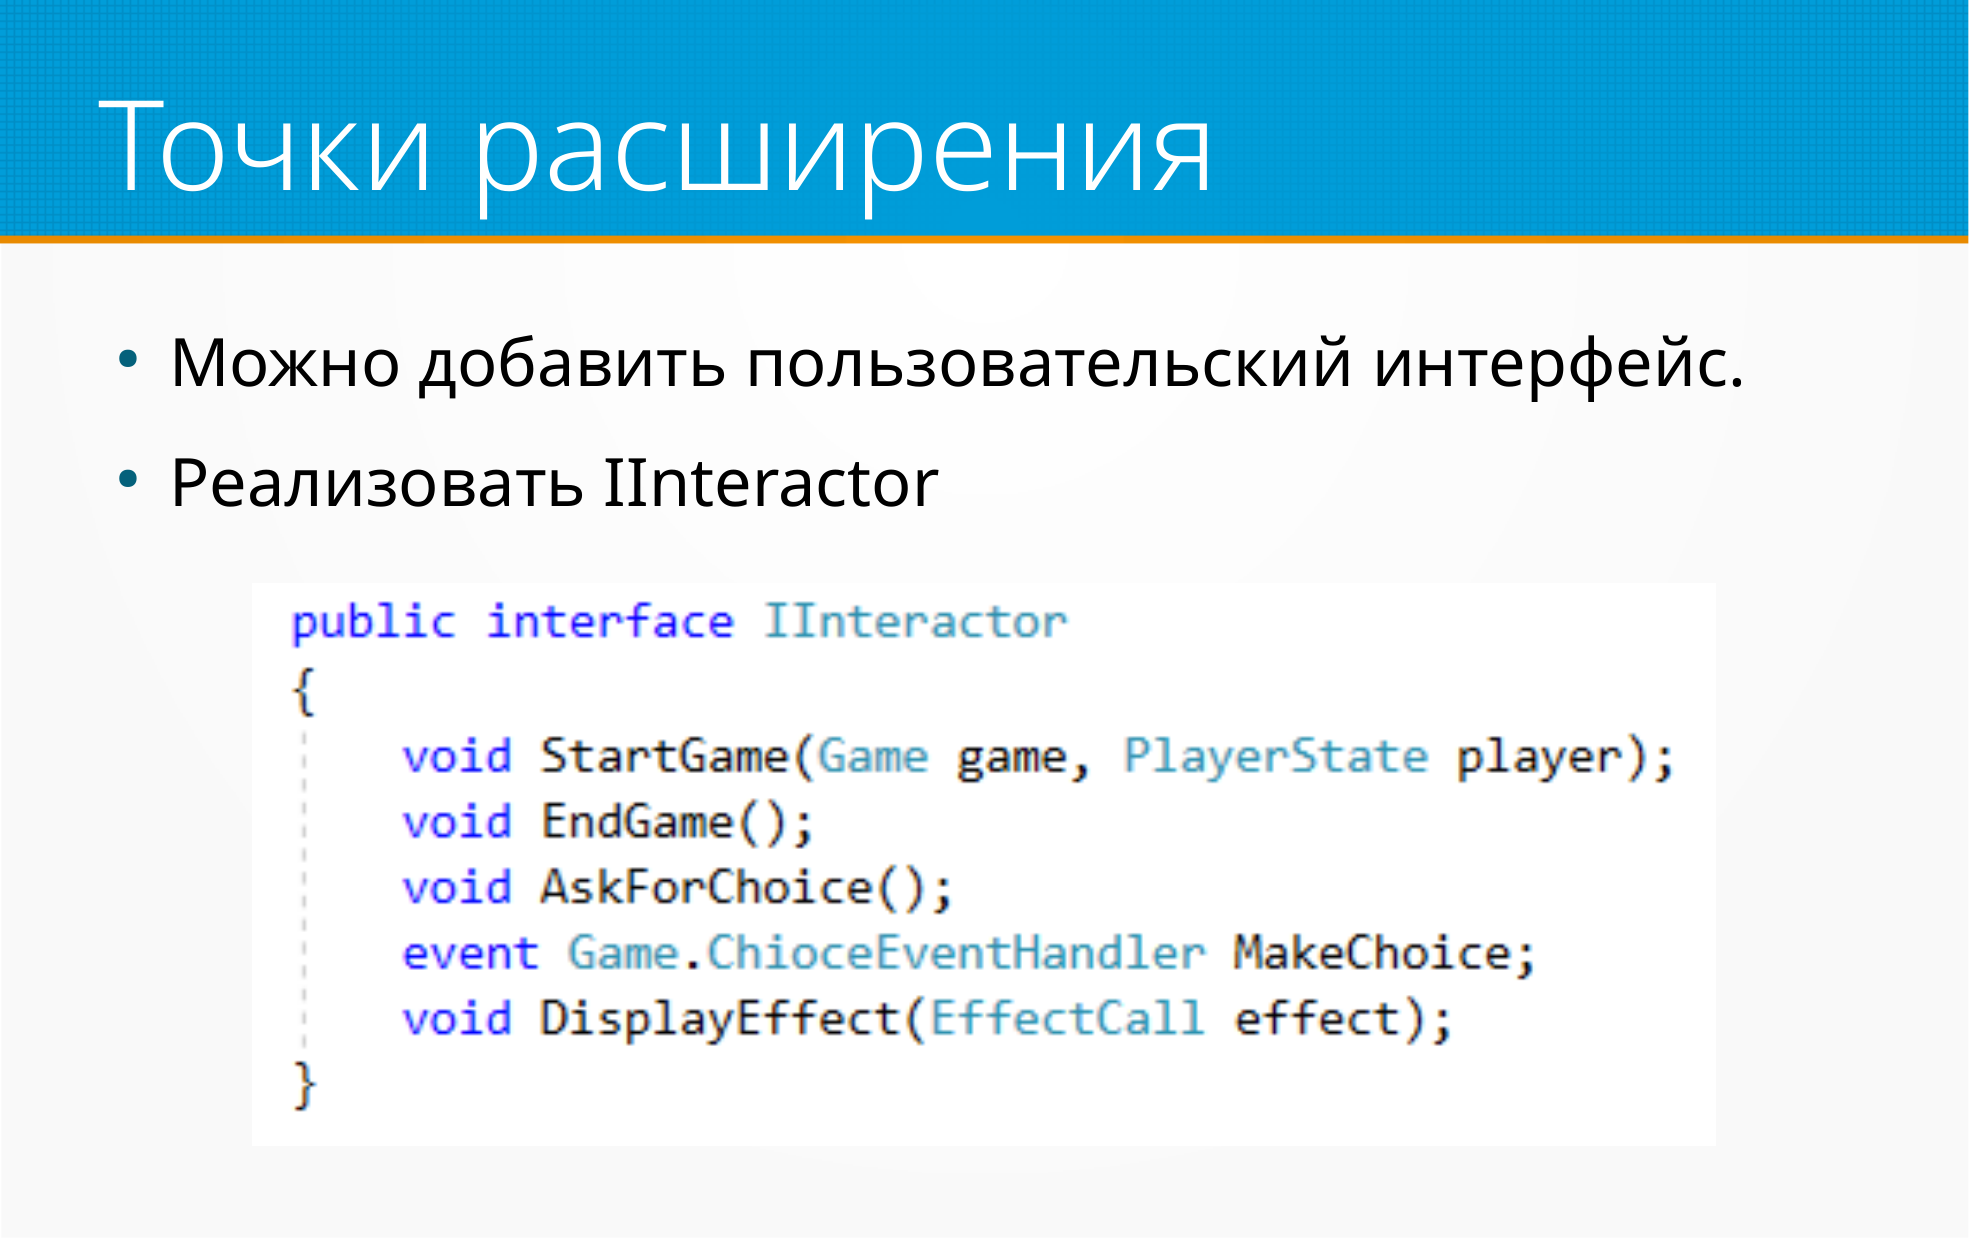

# Точки расширения
Можно добавить пользовательский интерфейс.
Реализовать IInteractor